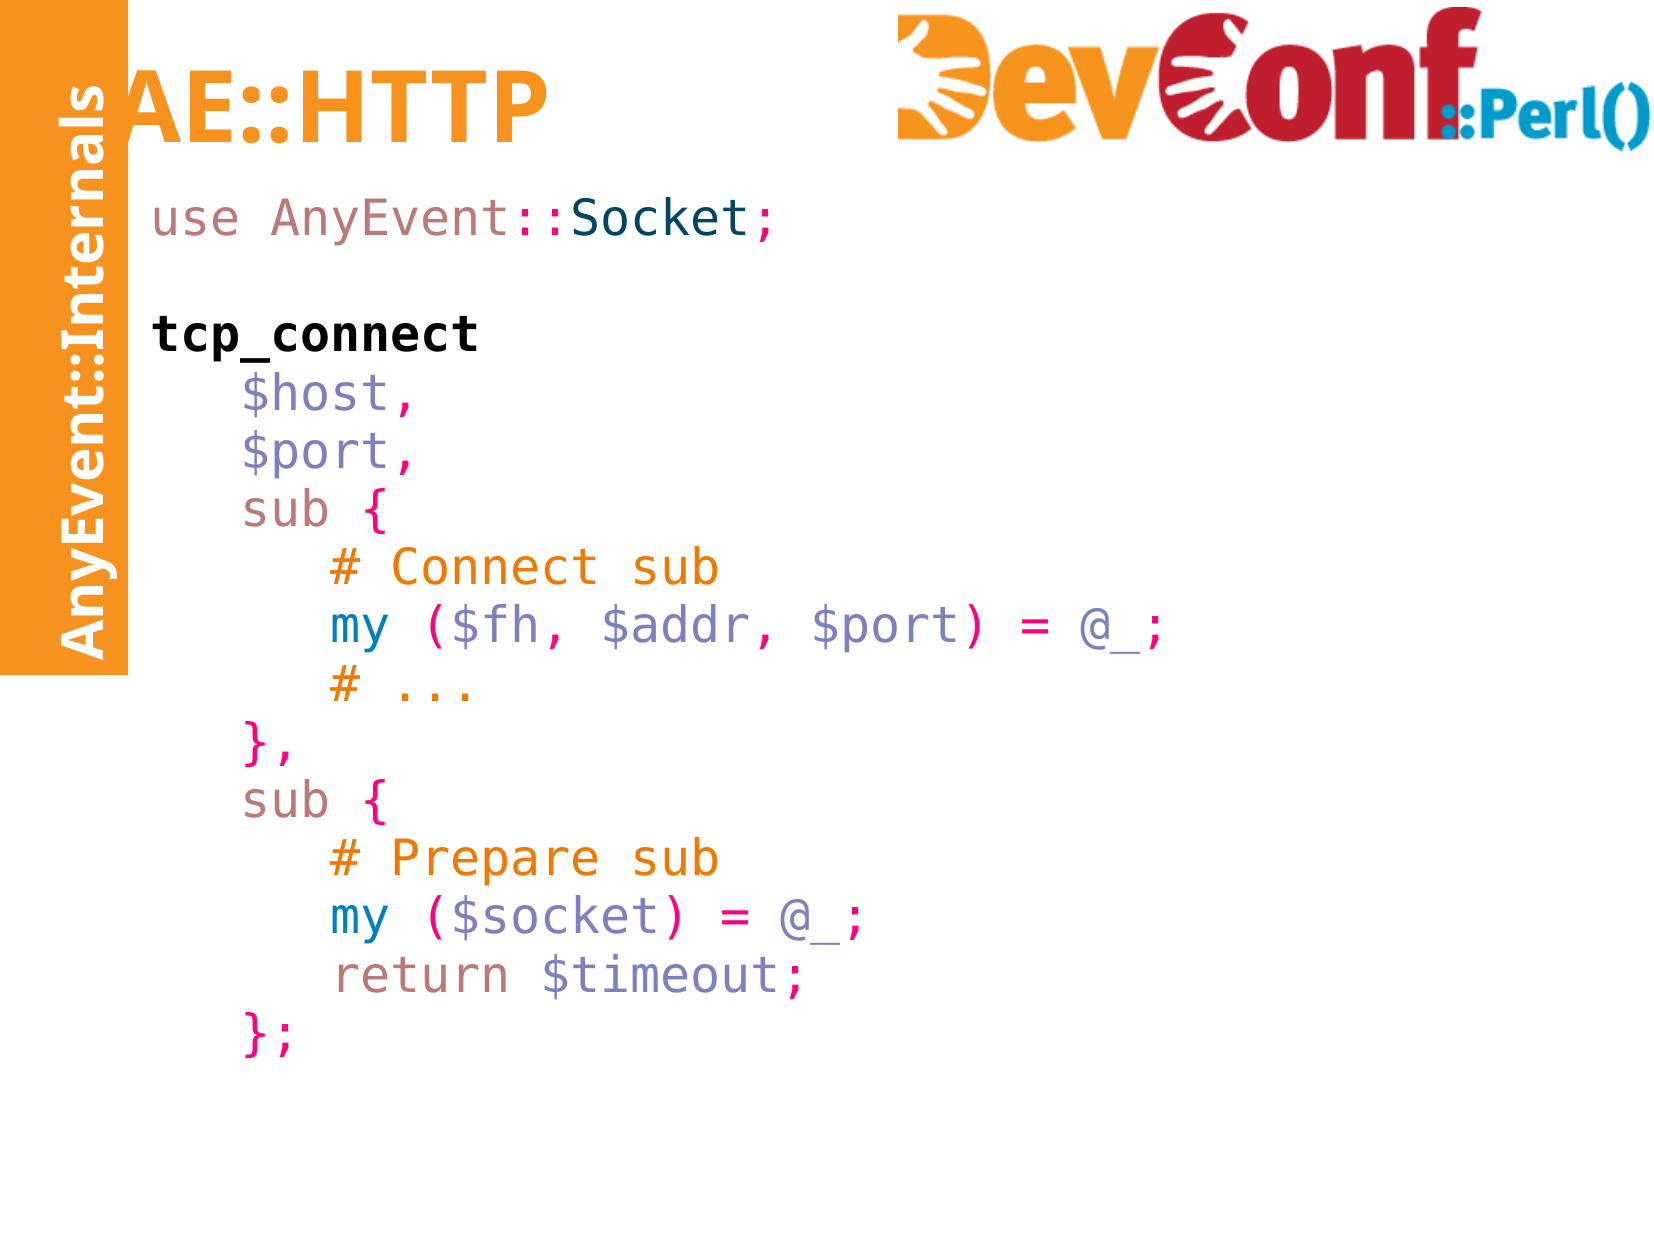

# AE::HTTP
use AnyEvent::Socket;
tcp_connect
 $host,
 $port,
 sub {
 # Connect sub
 my ($fh, $addr, $port) = @_;
 # ...
 },
 sub {
 # Prepare sub
 my ($socket) = @_;
 return $timeout;
 };
 AnyEvent::Internals